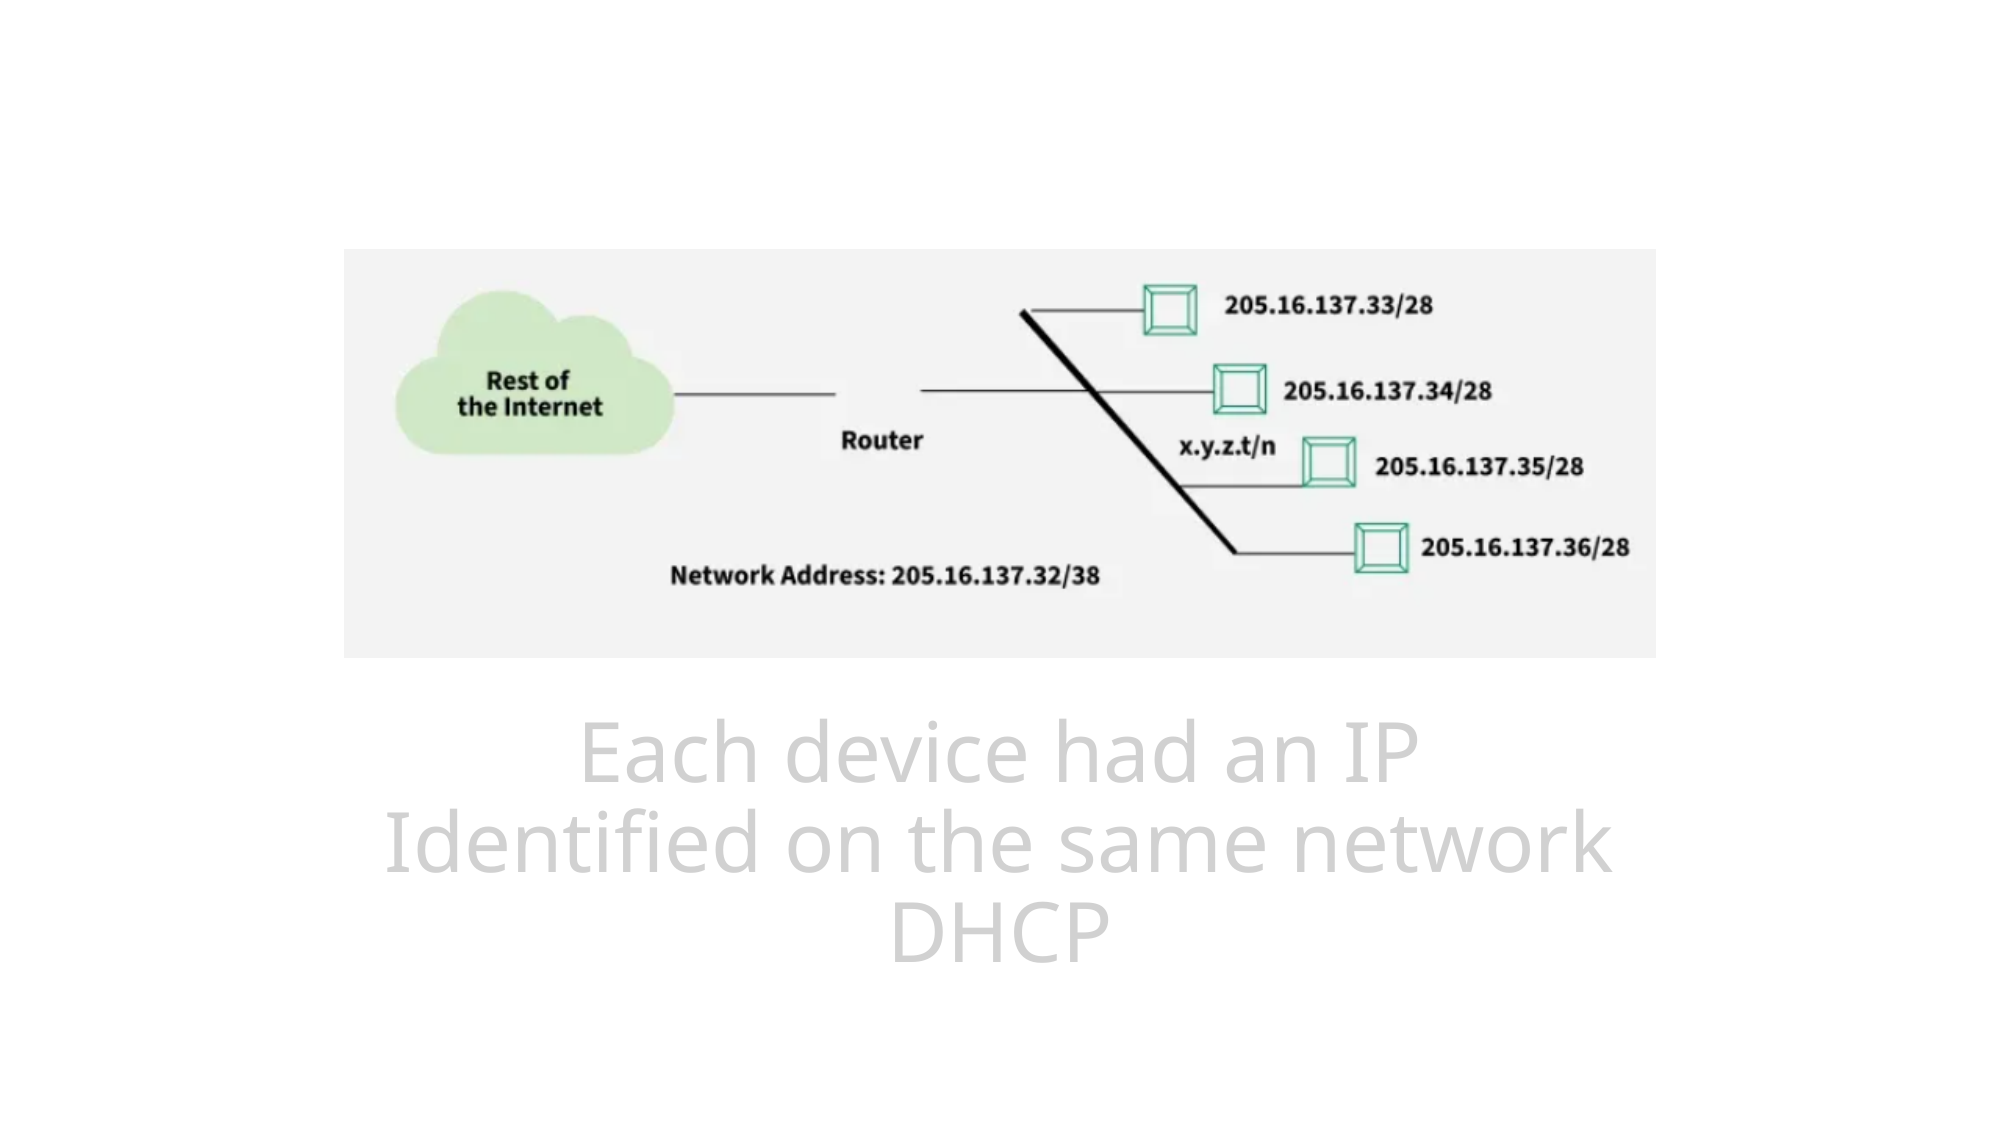

Assigning Logical Address
Each device had an IP
Identified on the same network
DHCP